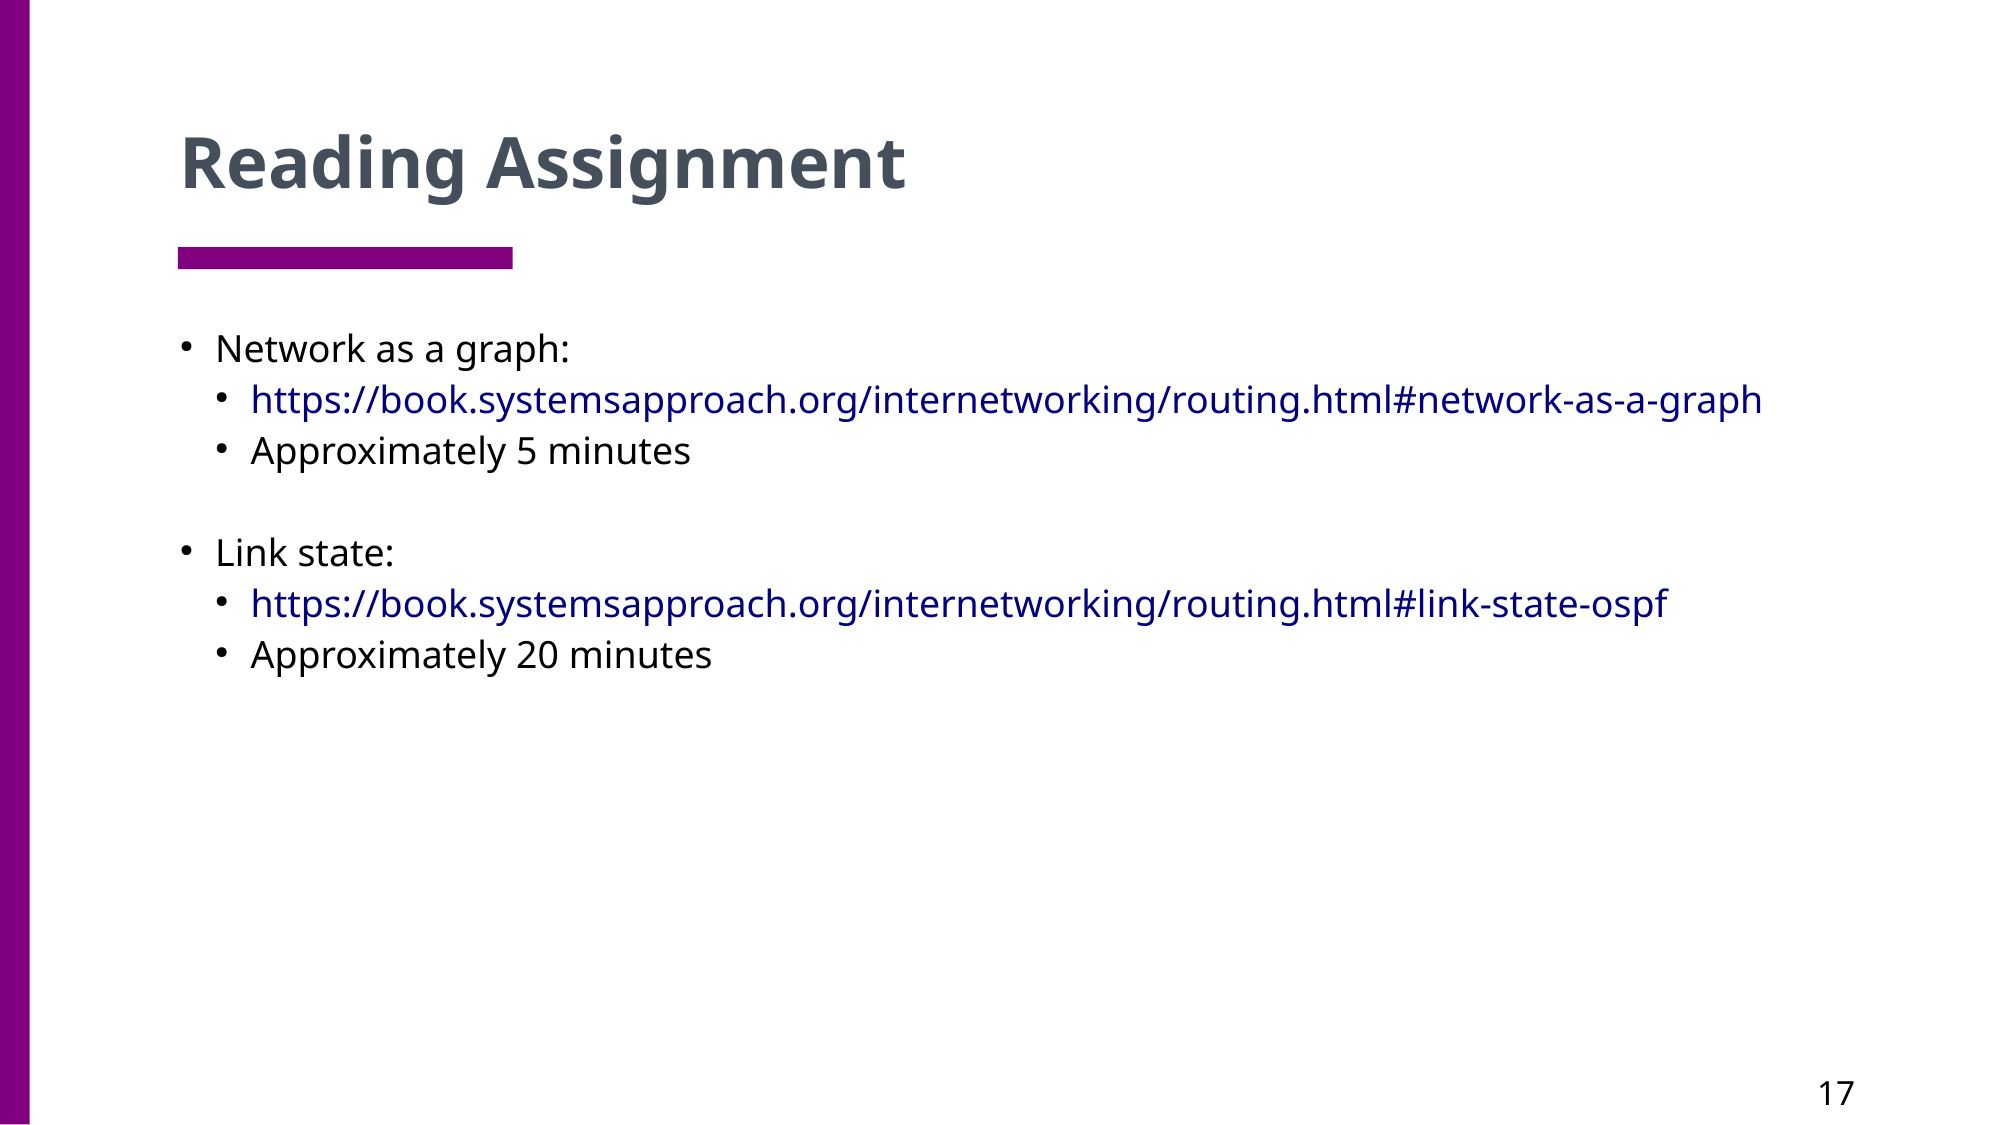

Reading Assignment
Network as a graph:
https://book.systemsapproach.org/internetworking/routing.html#network-as-a-graph
Approximately 5 minutes
Link state:
https://book.systemsapproach.org/internetworking/routing.html#link-state-ospf
Approximately 20 minutes